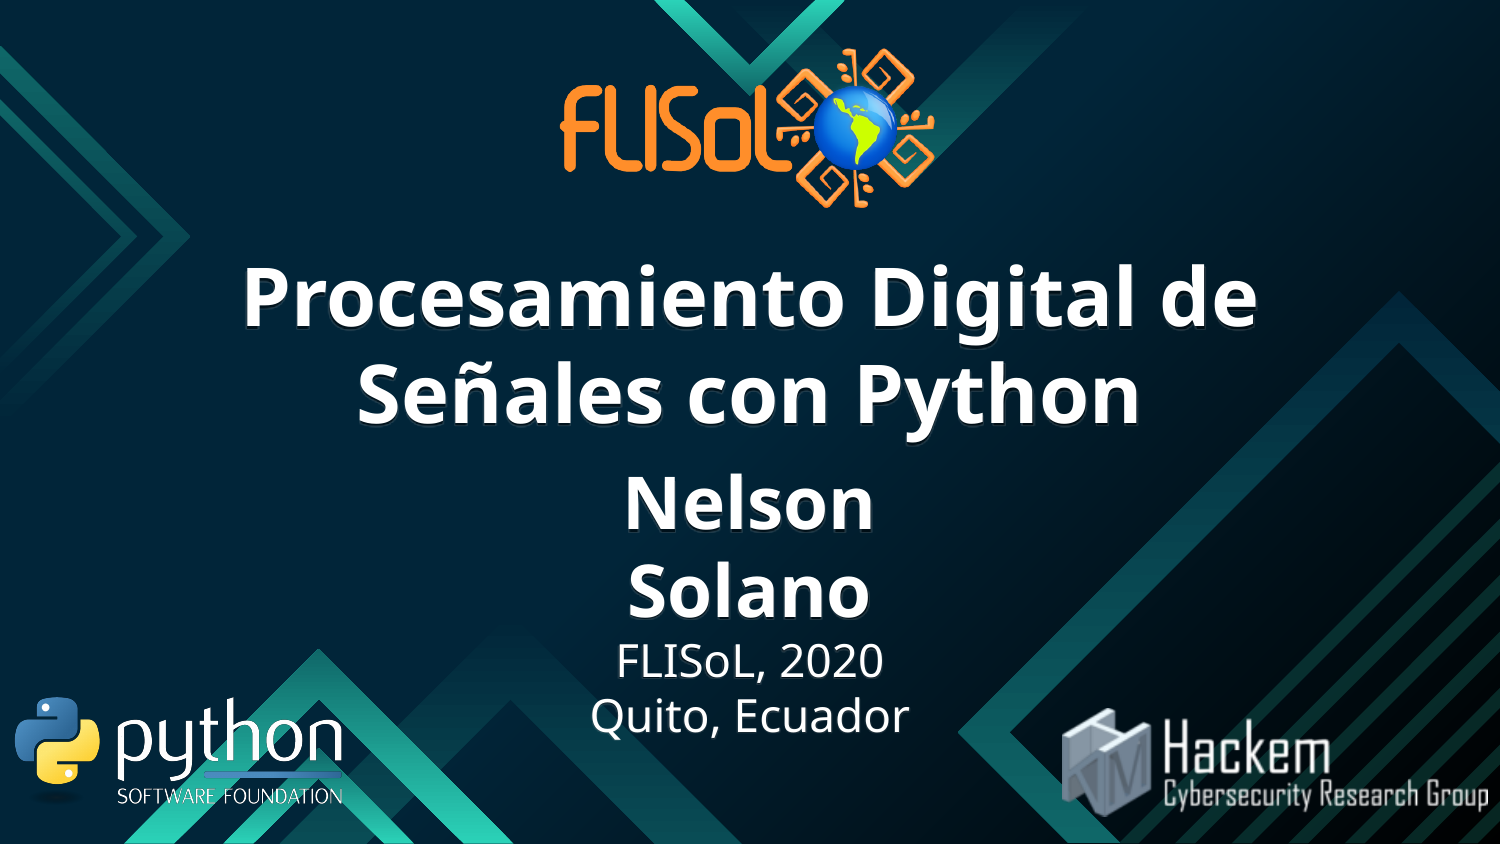

# Procesamiento Digital de Señales con Python
Nelson Solano
FLISoL, 2020
Quito, Ecuador